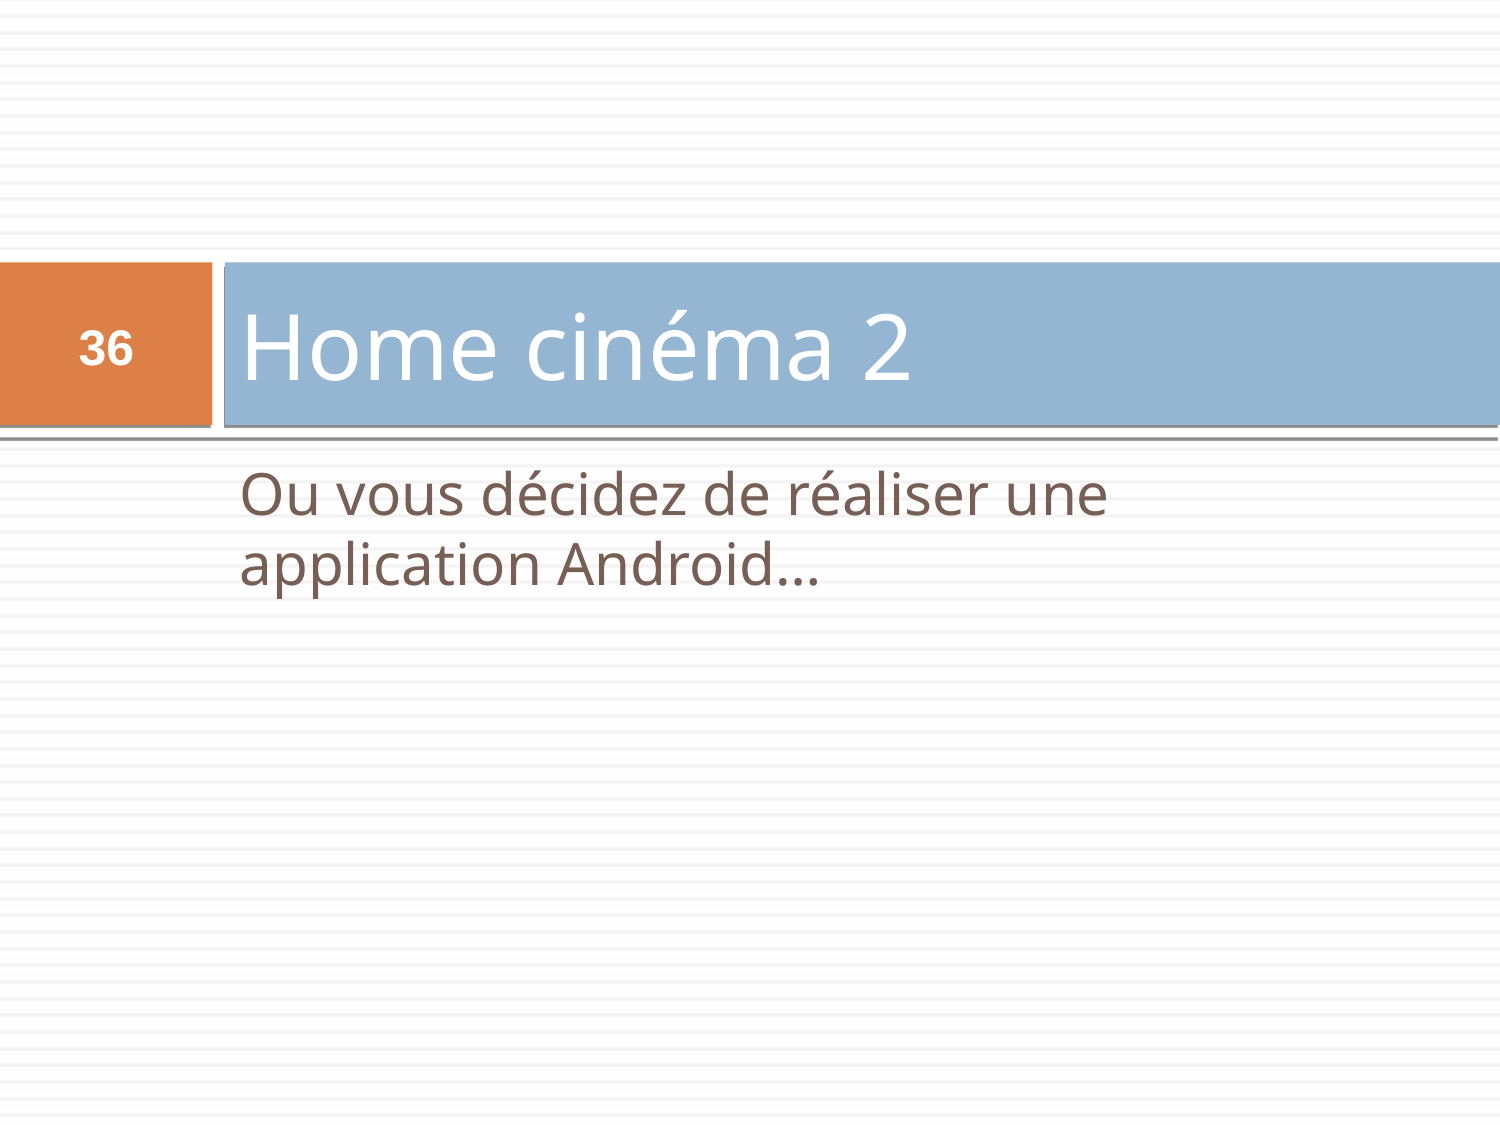

Home cinéma 2
# Ou vous décidez de réaliser une application Android…